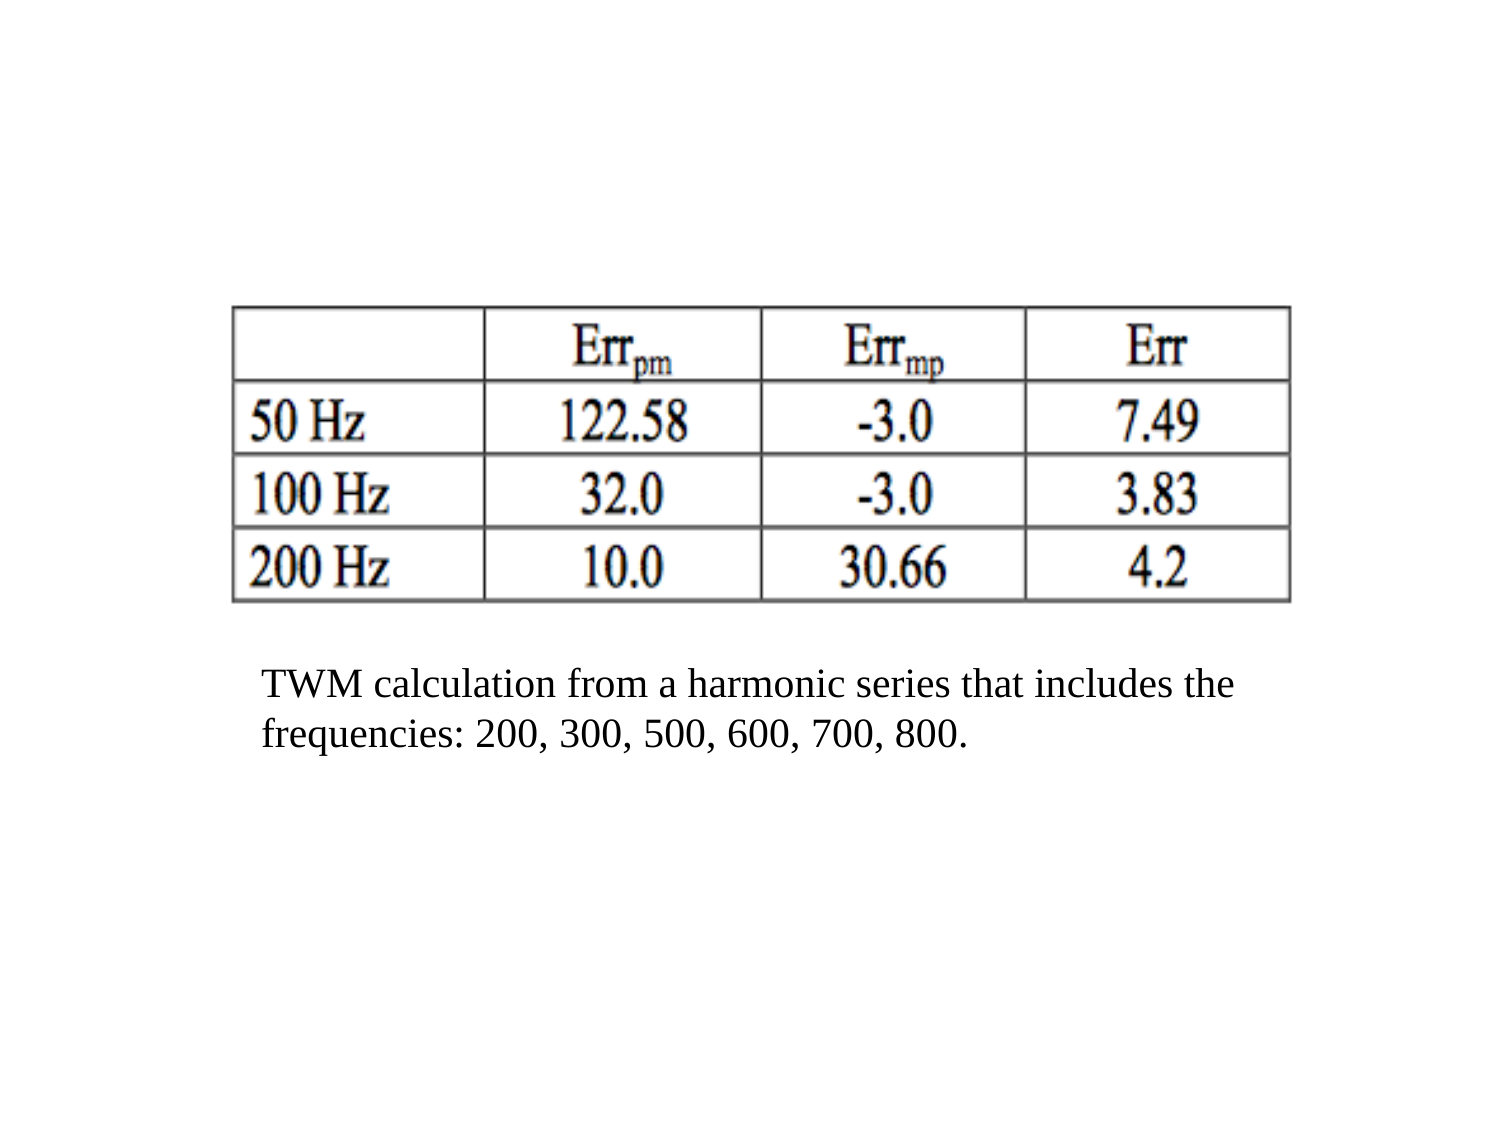

TWM calculation from a harmonic series that includes the frequencies: 200, 300, 500, 600, 700, 800.